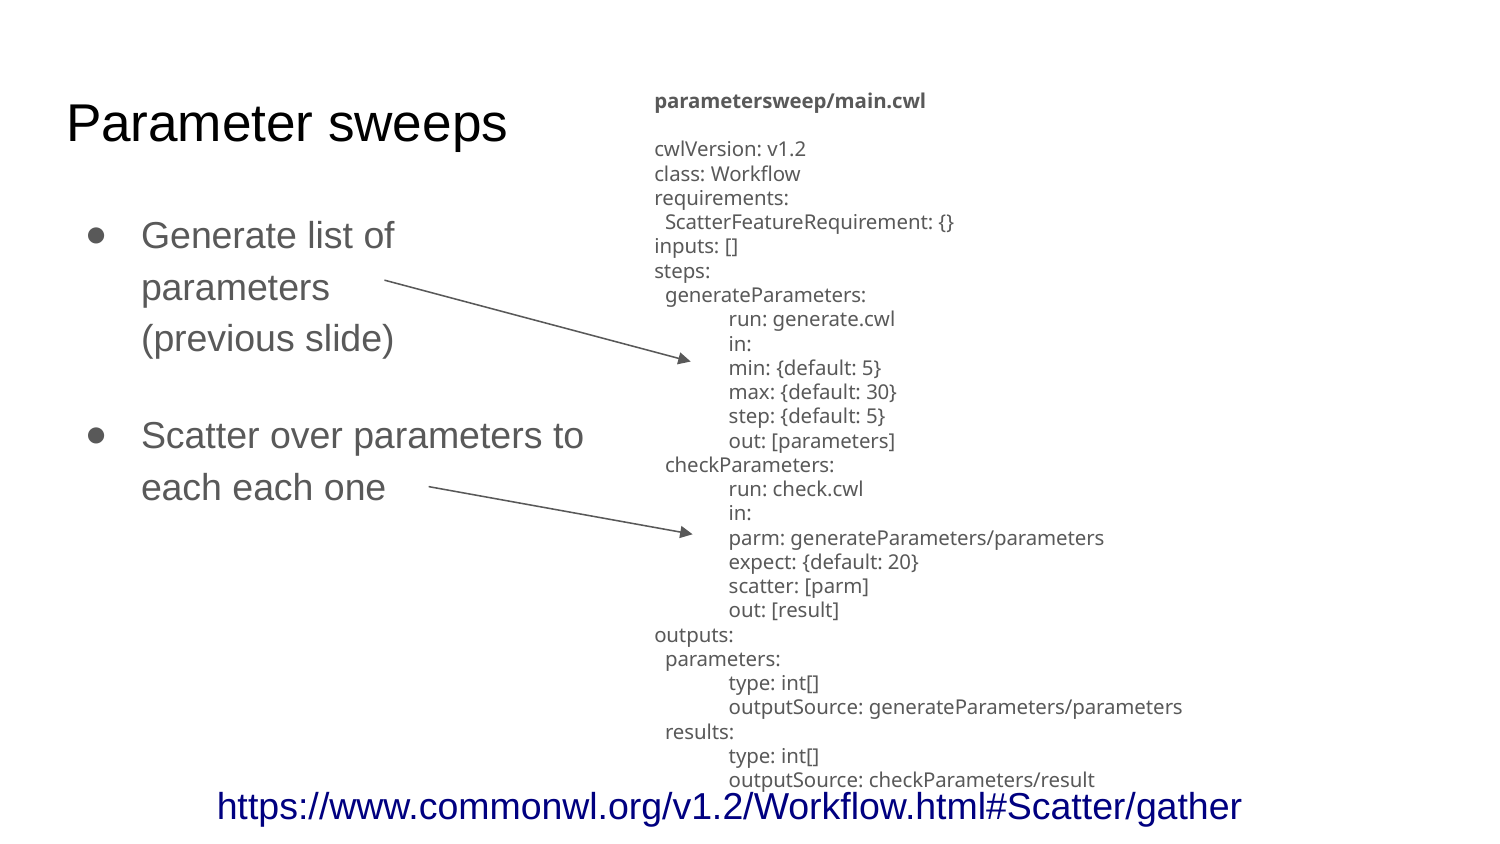

# Parameter sweeps
parametersweep/main.cwl
cwlVersion: v1.2
class: Workflow
requirements:
 ScatterFeatureRequirement: {}
inputs: []
steps:
 generateParameters:
	run: generate.cwl
	in:
 	min: {default: 5}
 	max: {default: 30}
 	step: {default: 5}
	out: [parameters]
 checkParameters:
	run: check.cwl
	in:
 	parm: generateParameters/parameters
 	expect: {default: 20}
	scatter: [parm]
	out: [result]
outputs:
 parameters:
	type: int[]
	outputSource: generateParameters/parameters
 results:
	type: int[]
	outputSource: checkParameters/result
Generate list of parameters
(previous slide)
Scatter over parameters to each each one
https://www.commonwl.org/v1.2/Workflow.html#Scatter/gather